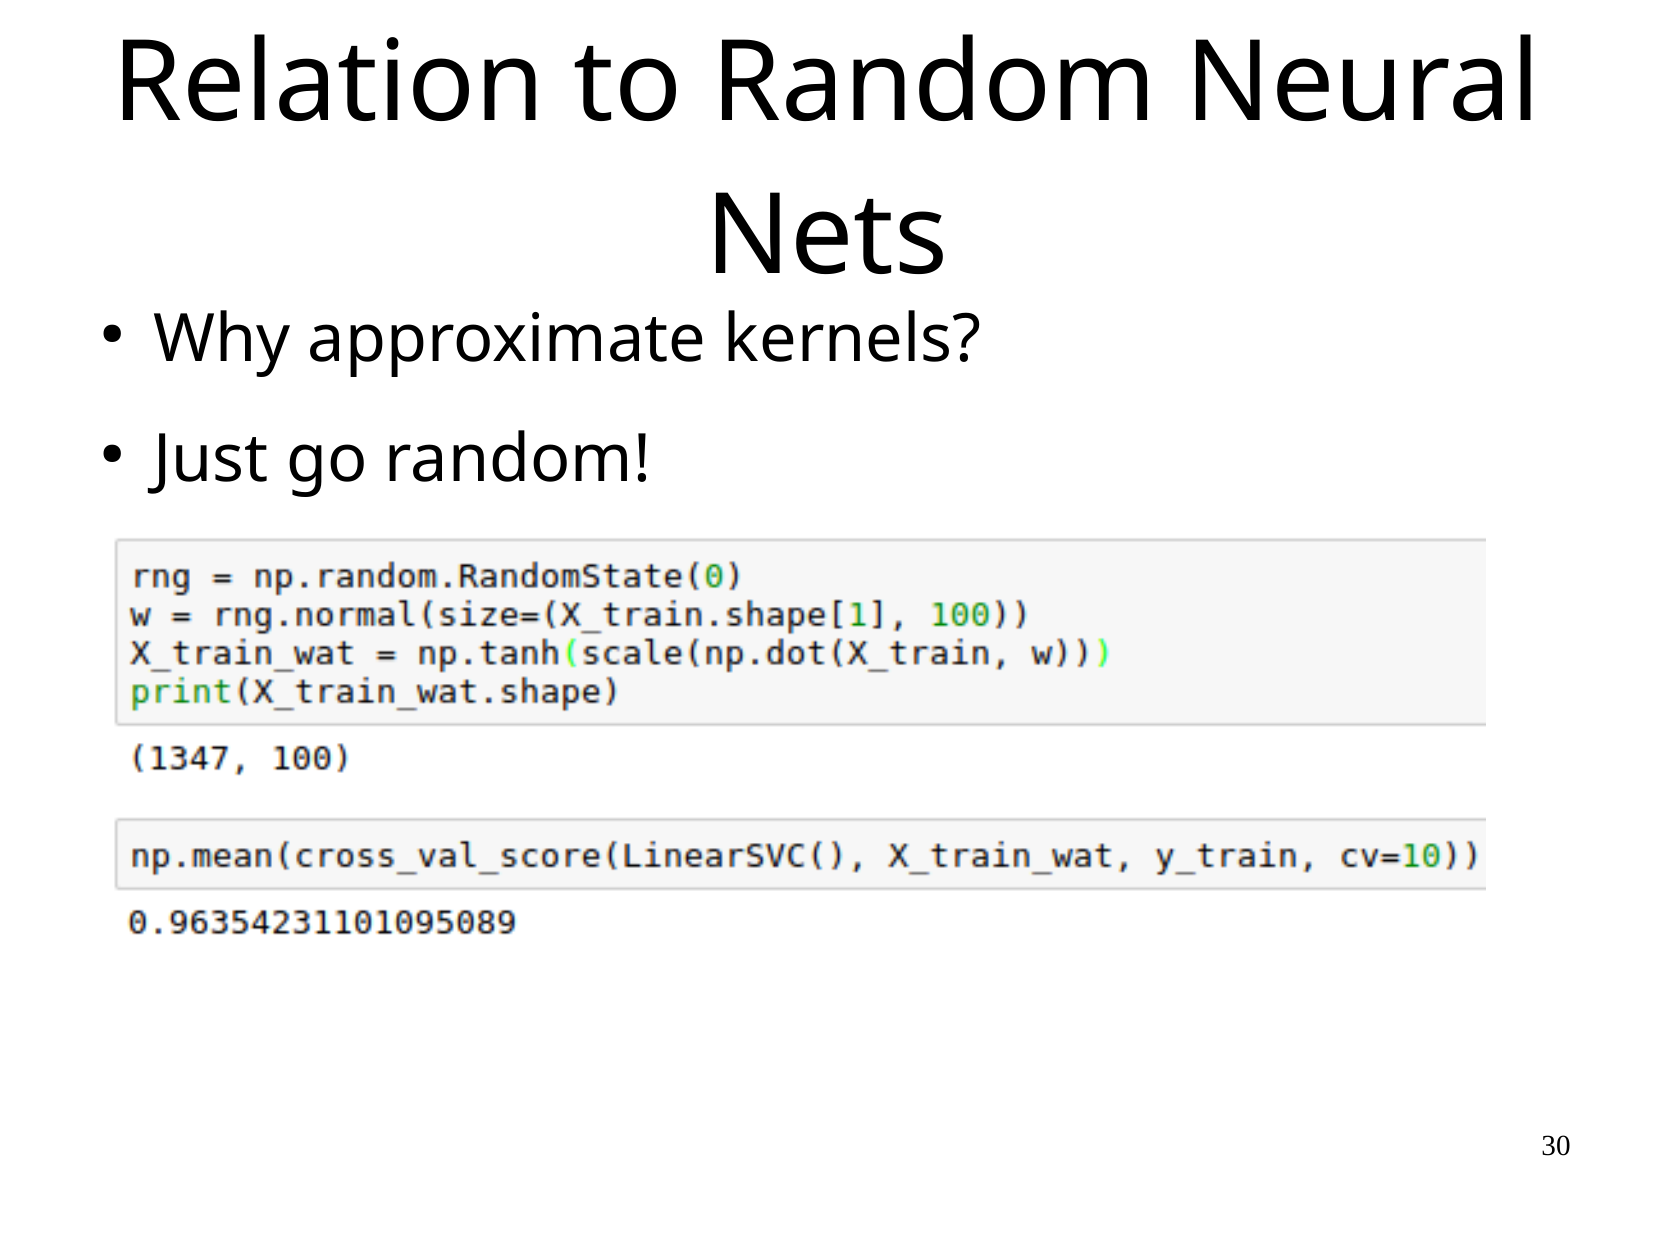

# Relation to Random Neural Nets
Why approximate kernels?
Just go random!
30